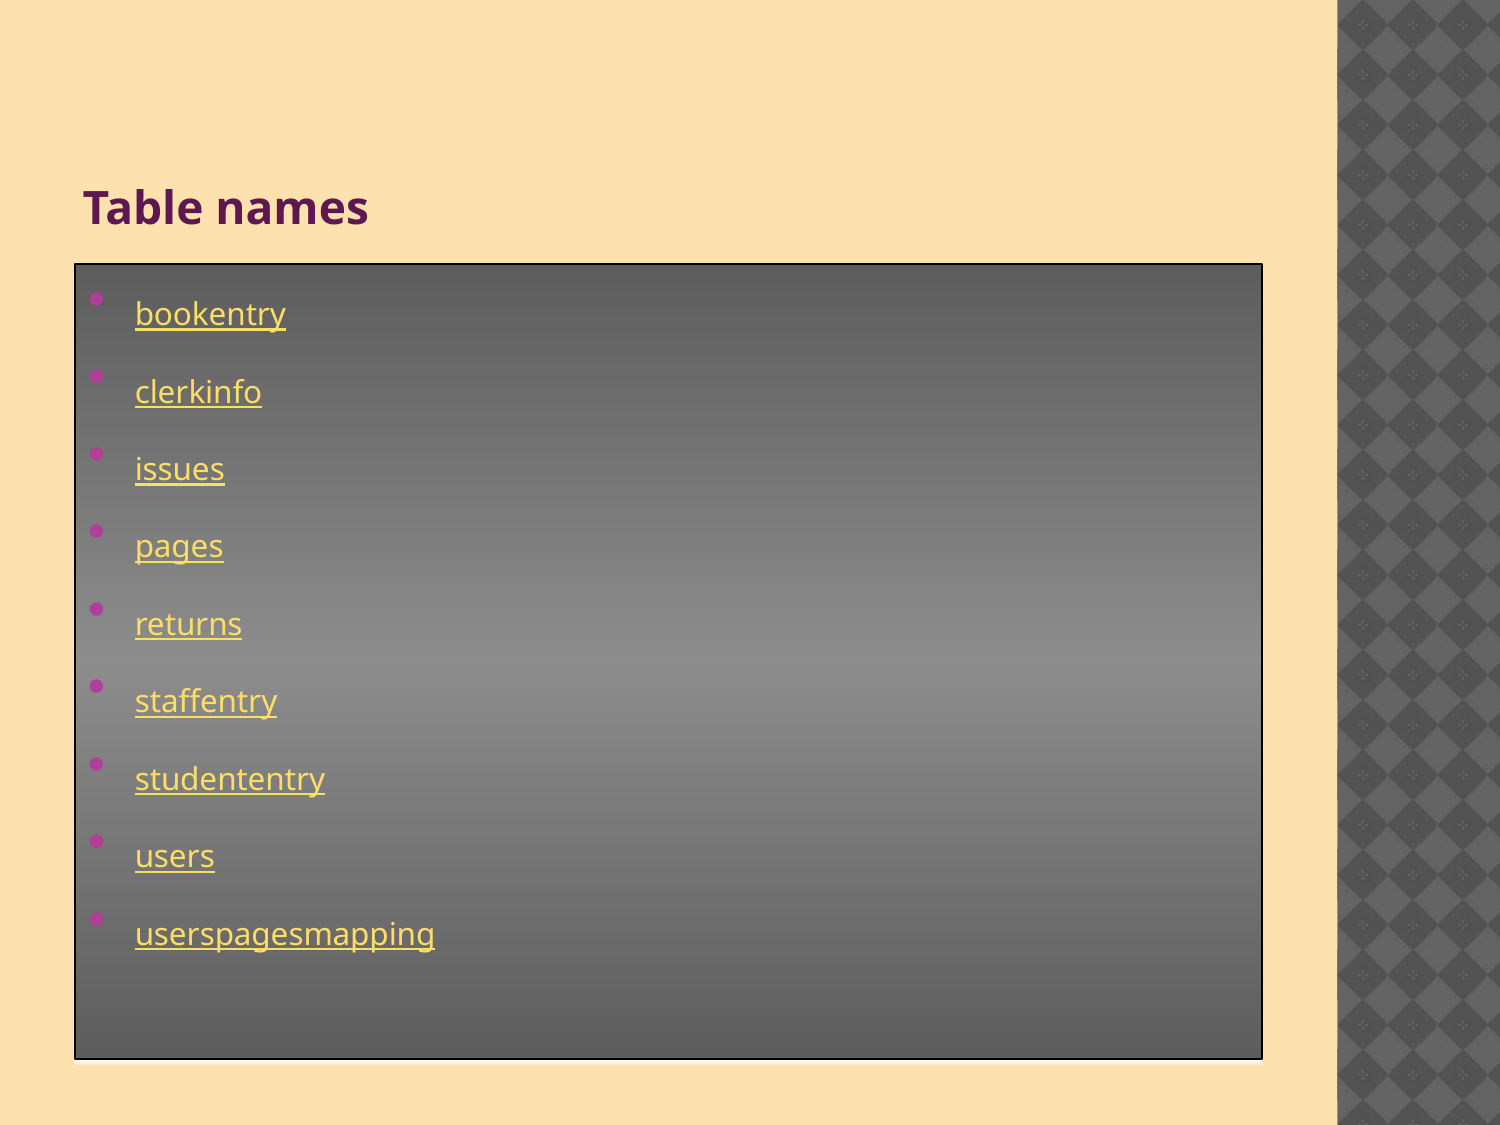

# Table names
bookentry
clerkinfo
issues
pages
returns
staffentry
studententry
users
userspagesmapping